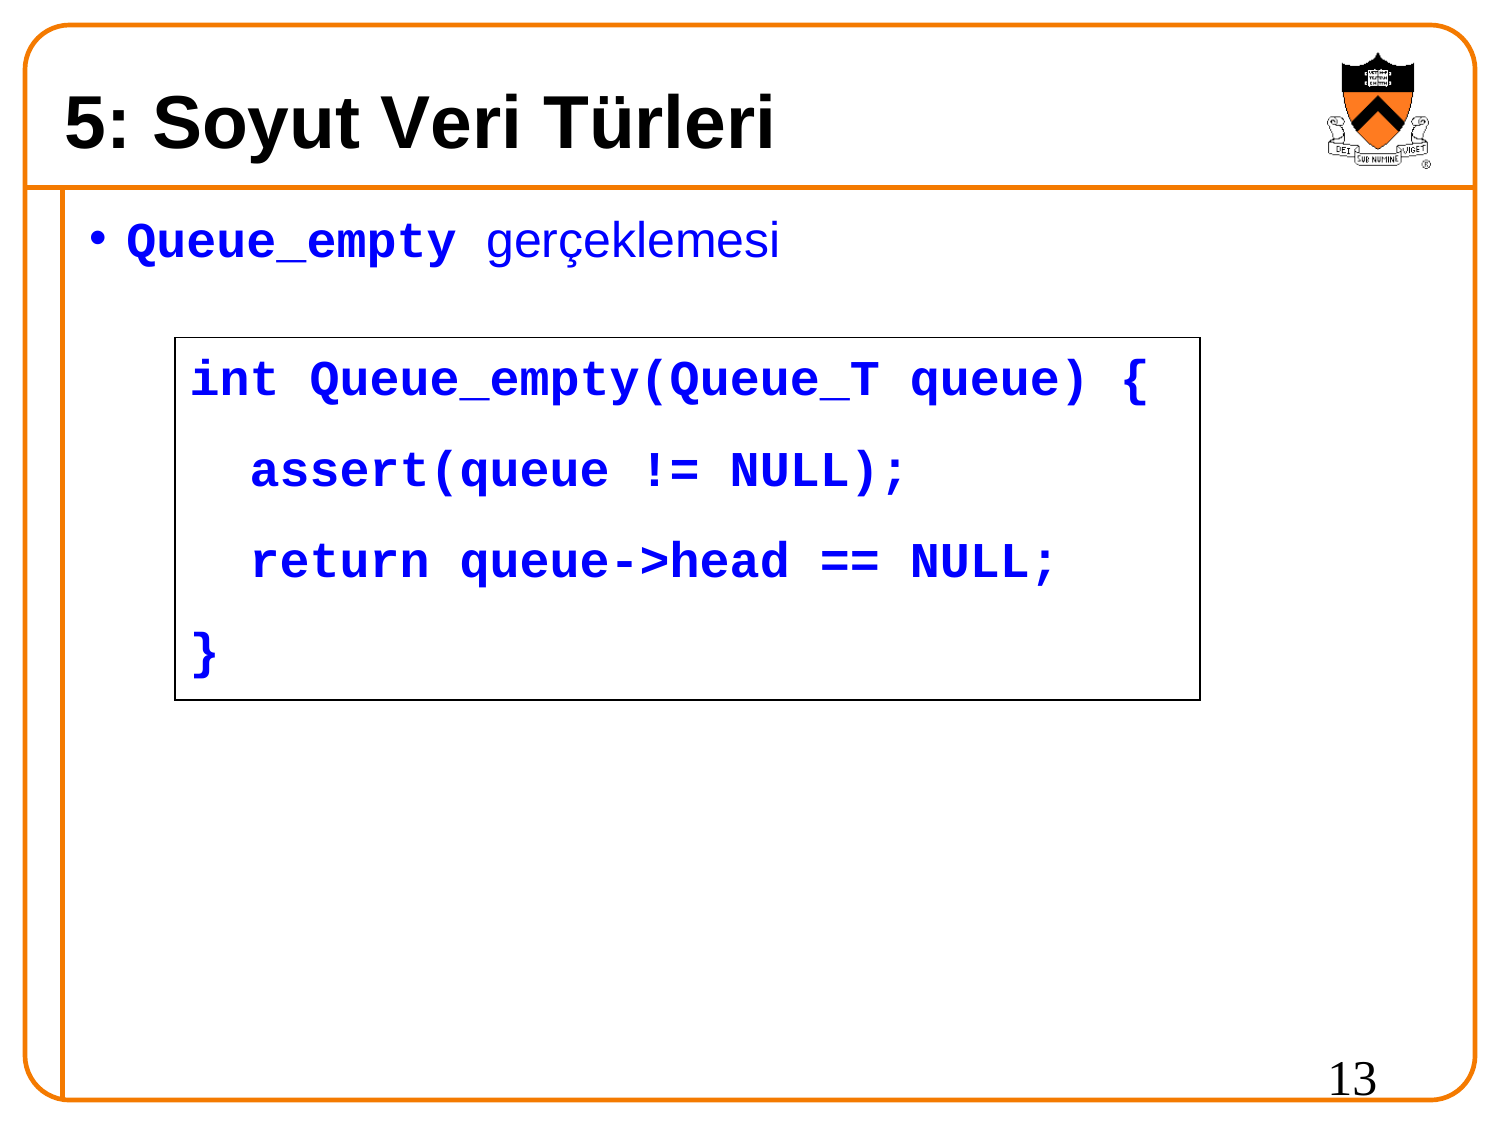

5: Soyut Veri Türleri
# Queue_empty gerçeklemesi
int Queue_empty(Queue_T queue) {
 assert(queue != NULL);
 return queue->head == NULL;
}
13